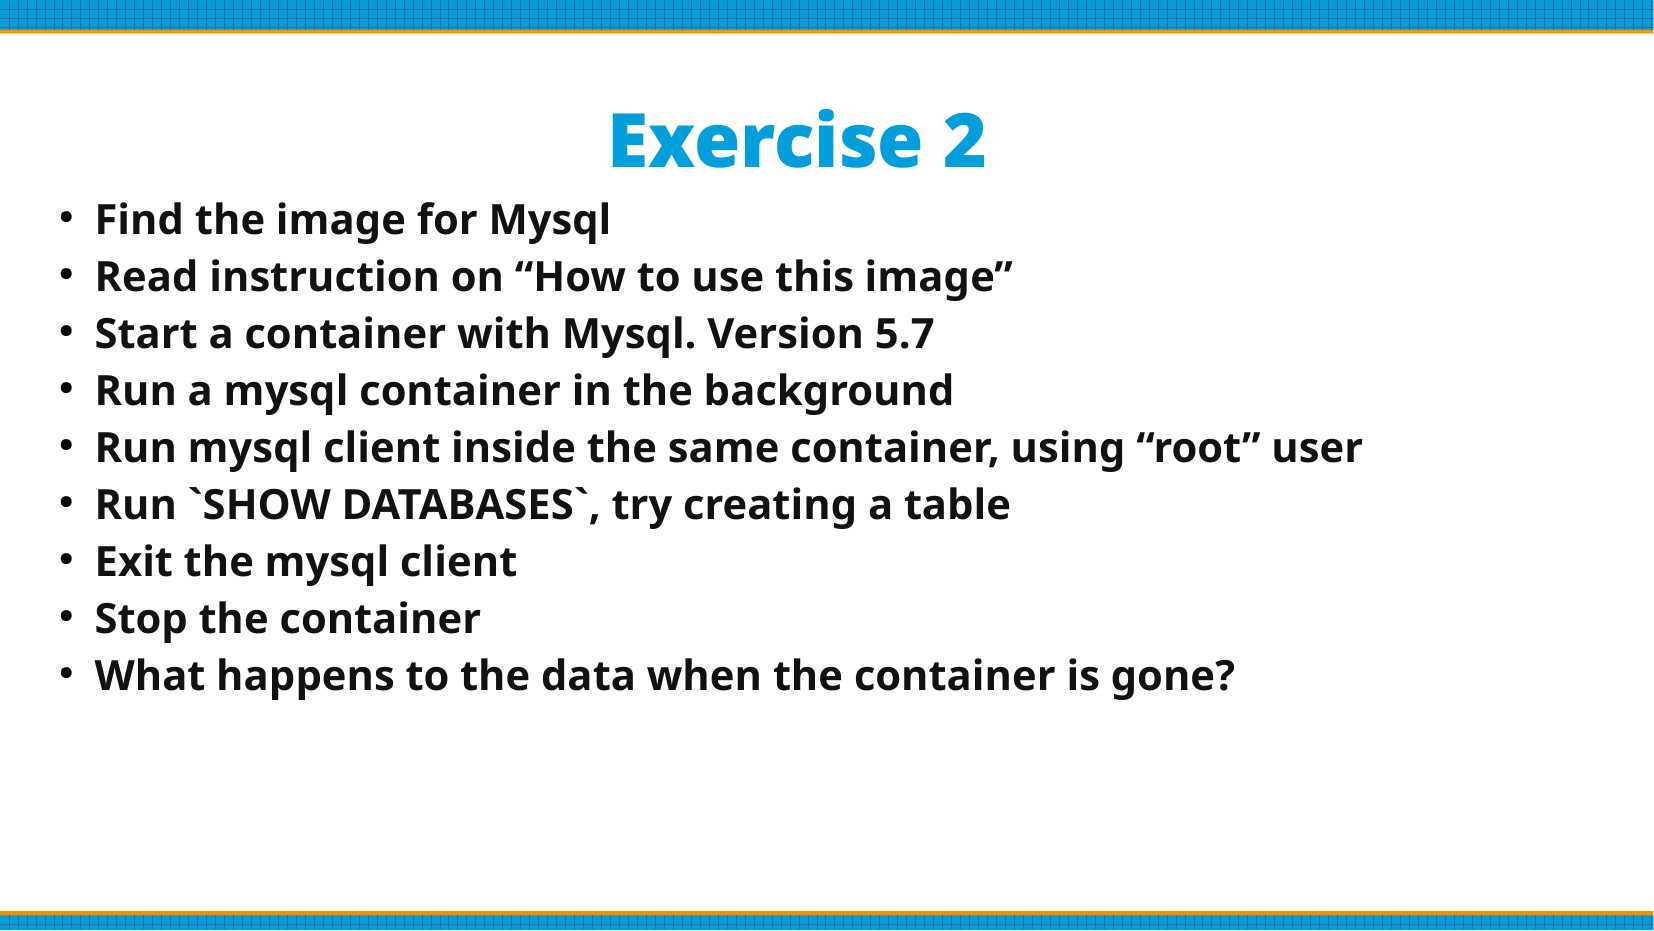

# Exercise 2
Find the image for Mysql
Read instruction on “How to use this image”
Start a container with Mysql. Version 5.7
Run a mysql container in the background
Run mysql client inside the same container, using “root” user
Run `SHOW DATABASES`, try creating a table
Exit the mysql client
Stop the container
What happens to the data when the container is gone?